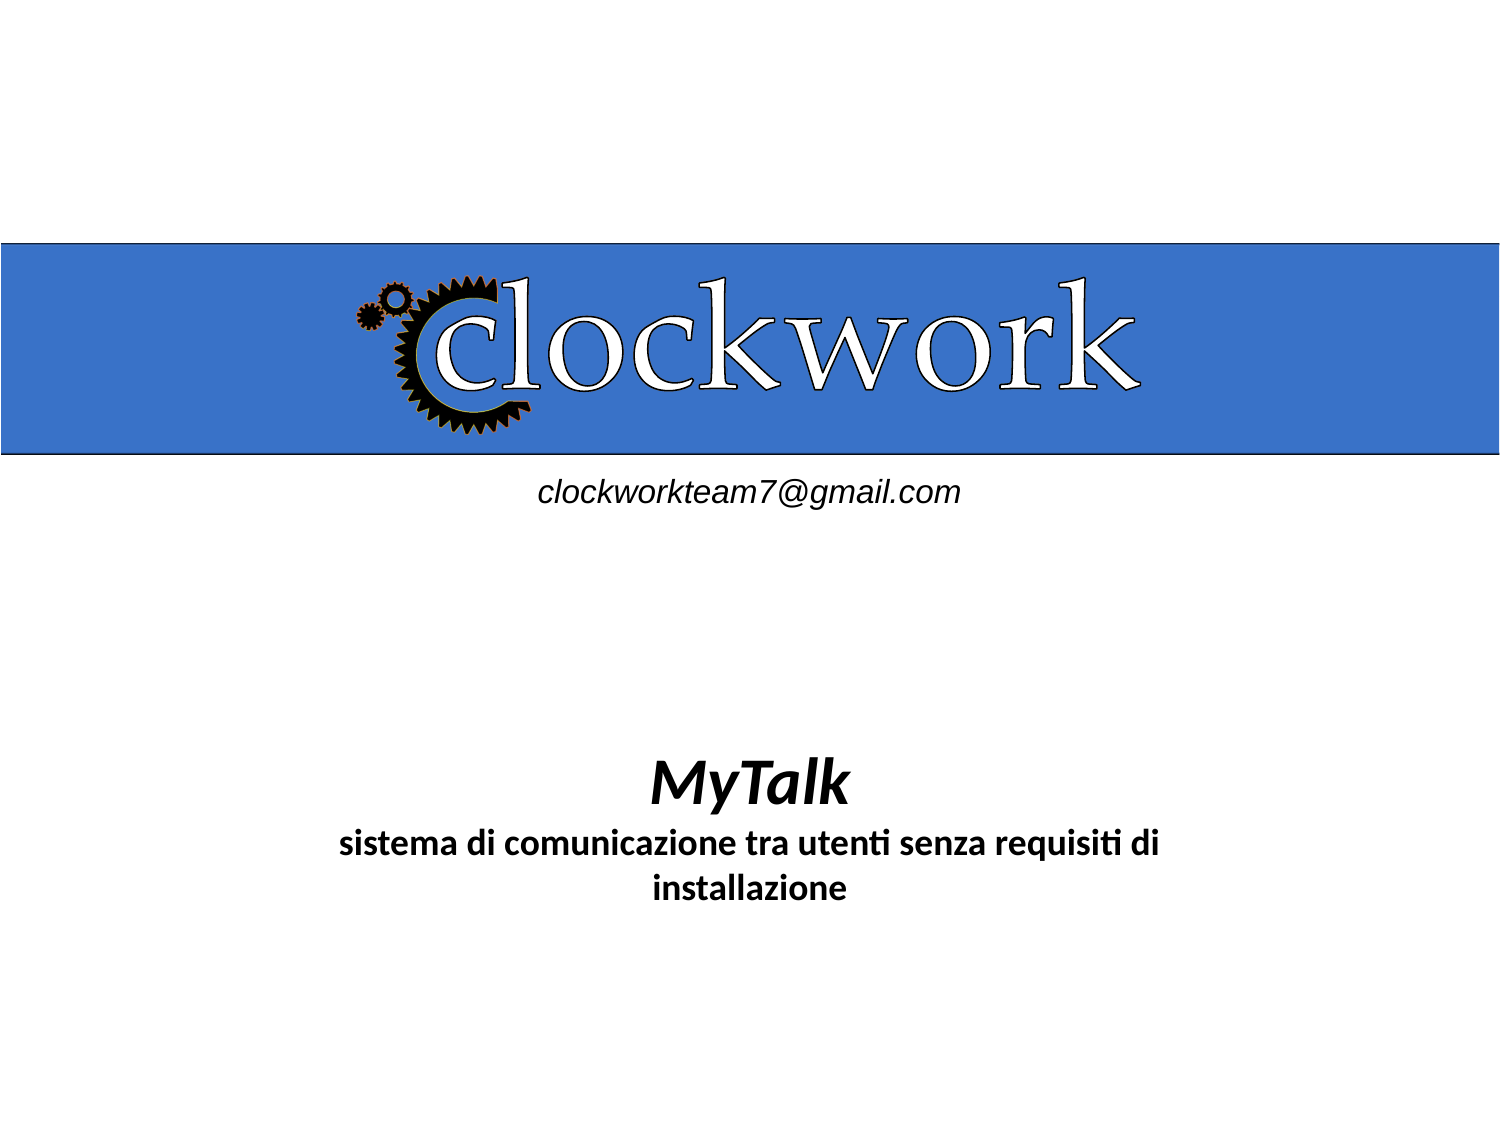

clockworkteam7@gmail.com
# MyTalk sistema di comunicazione tra utenti senza requisiti di installazione